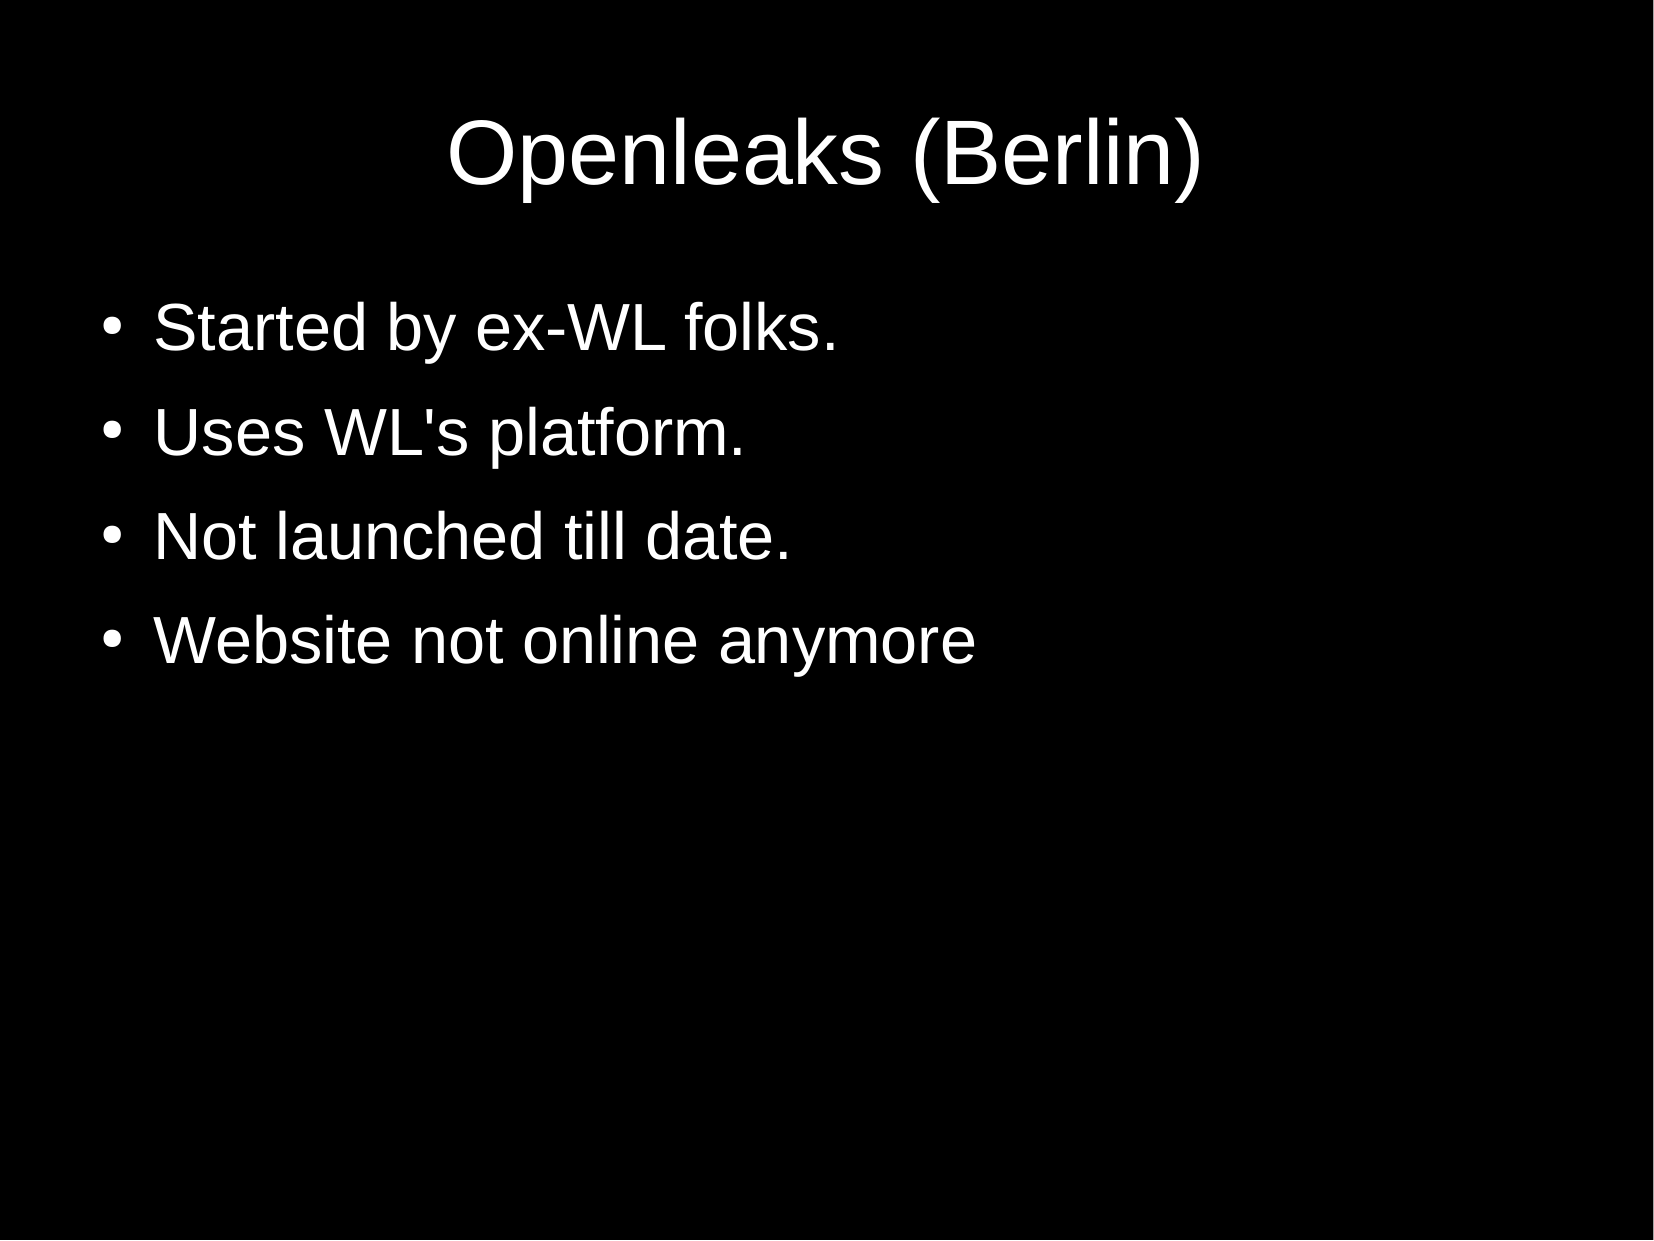

# Openleaks (Berlin)
Started by ex-WL folks.
Uses WL's platform.
Not launched till date.
Website not online anymore